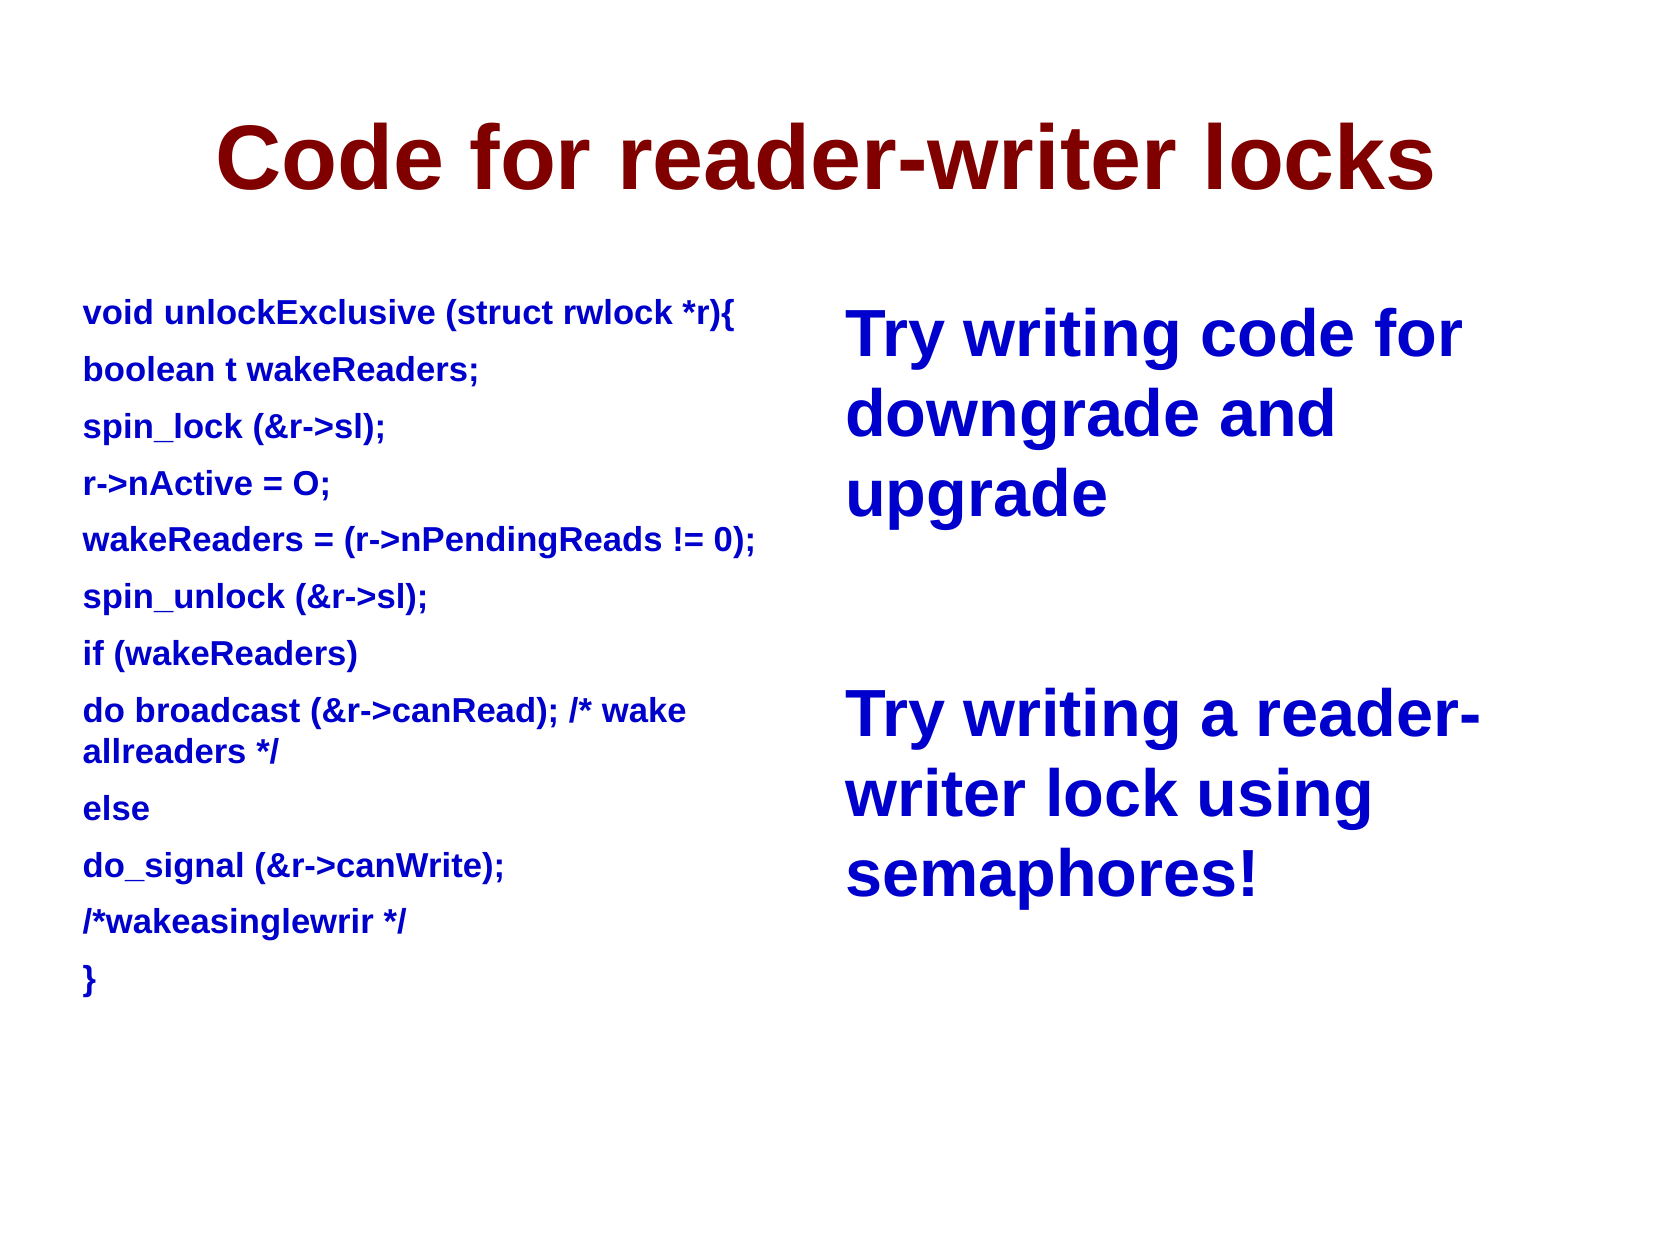

# Code for reader-writer locks
void unlockExclusive (struct rwlock *r){
boolean t wakeReaders;
spin_lock (&r->sl);
r->nActive = O;
wakeReaders = (r->nPendingReads != 0);
spin_unlock (&r->sl);
if (wakeReaders)
do broadcast (&r->canRead); /* wake allreaders */
else
do_signal (&r->canWrite);
/*wakeasinglewrir */
}
Try writing code for downgrade and upgrade
Try writing a reader-writer lock using semaphores!